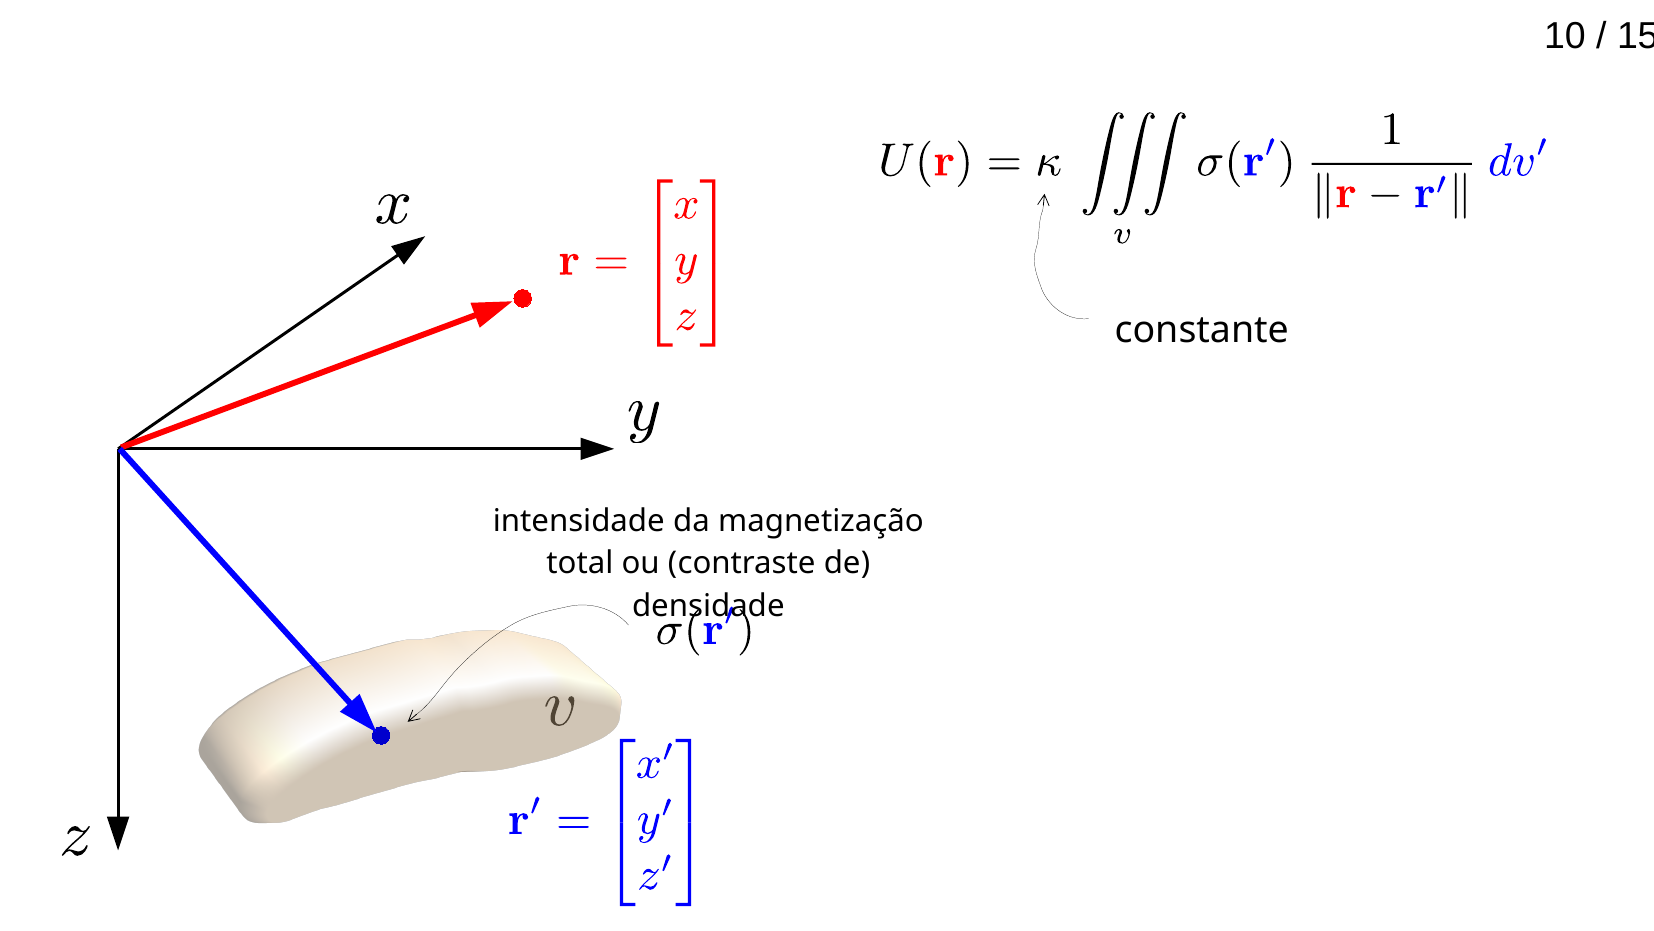

2 / 151
constante
intensidade da magnetização total ou (contraste de) densidade